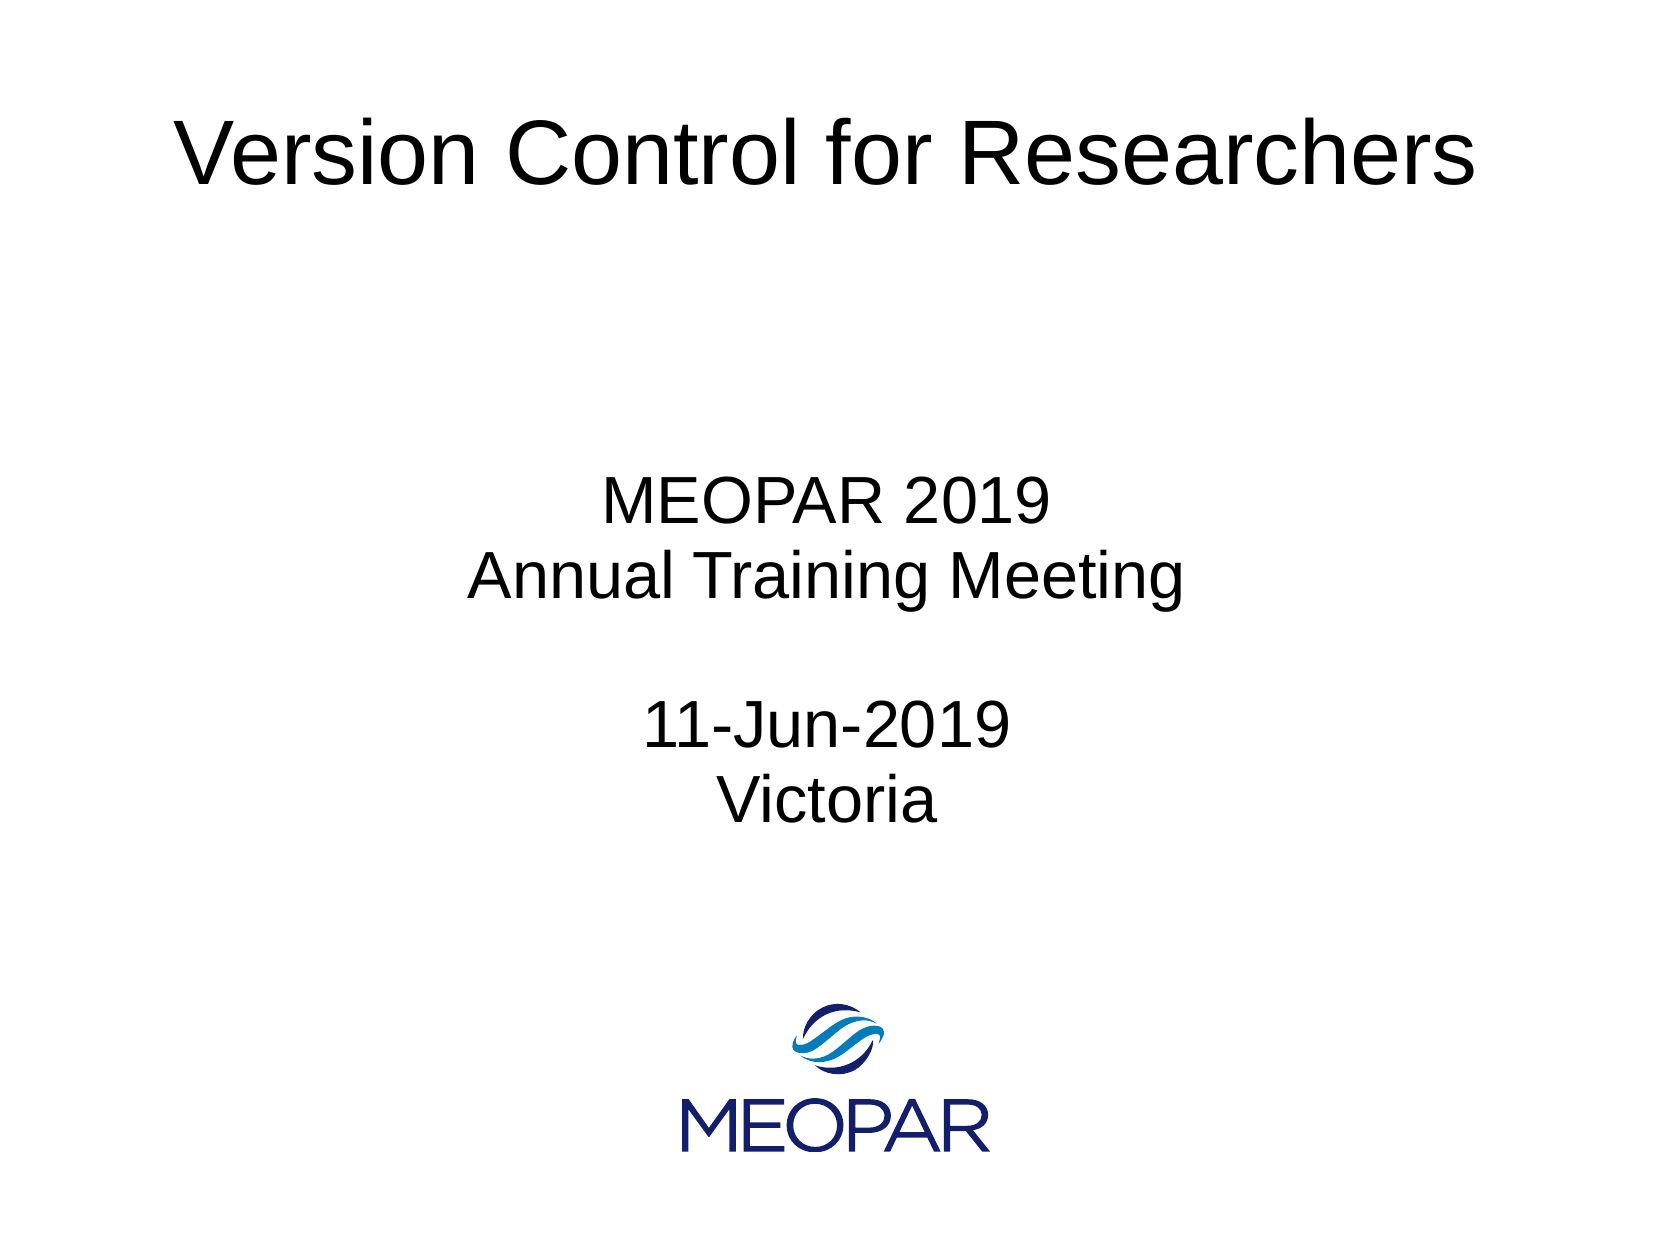

# Version Control for Researchers
MEOPAR 2019
Annual Training Meeting
11-Jun-2019
Victoria